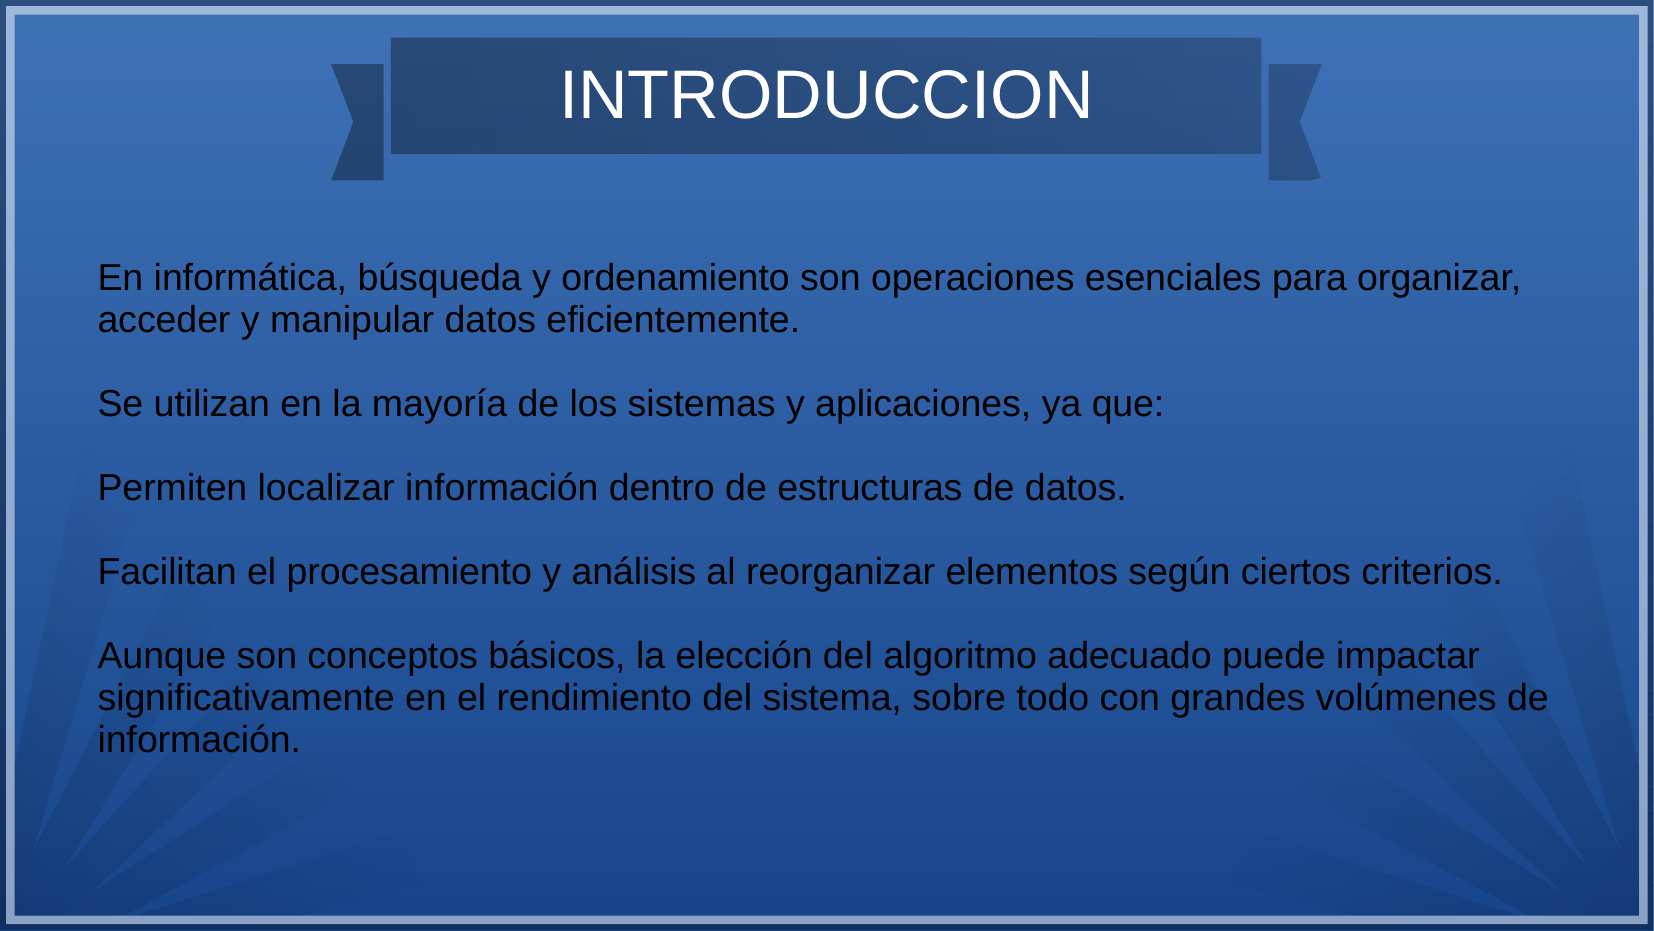

# INTRODUCCION
En informática, búsqueda y ordenamiento son operaciones esenciales para organizar, acceder y manipular datos eficientemente.
Se utilizan en la mayoría de los sistemas y aplicaciones, ya que:
Permiten localizar información dentro de estructuras de datos.
Facilitan el procesamiento y análisis al reorganizar elementos según ciertos criterios.
Aunque son conceptos básicos, la elección del algoritmo adecuado puede impactar significativamente en el rendimiento del sistema, sobre todo con grandes volúmenes de información.